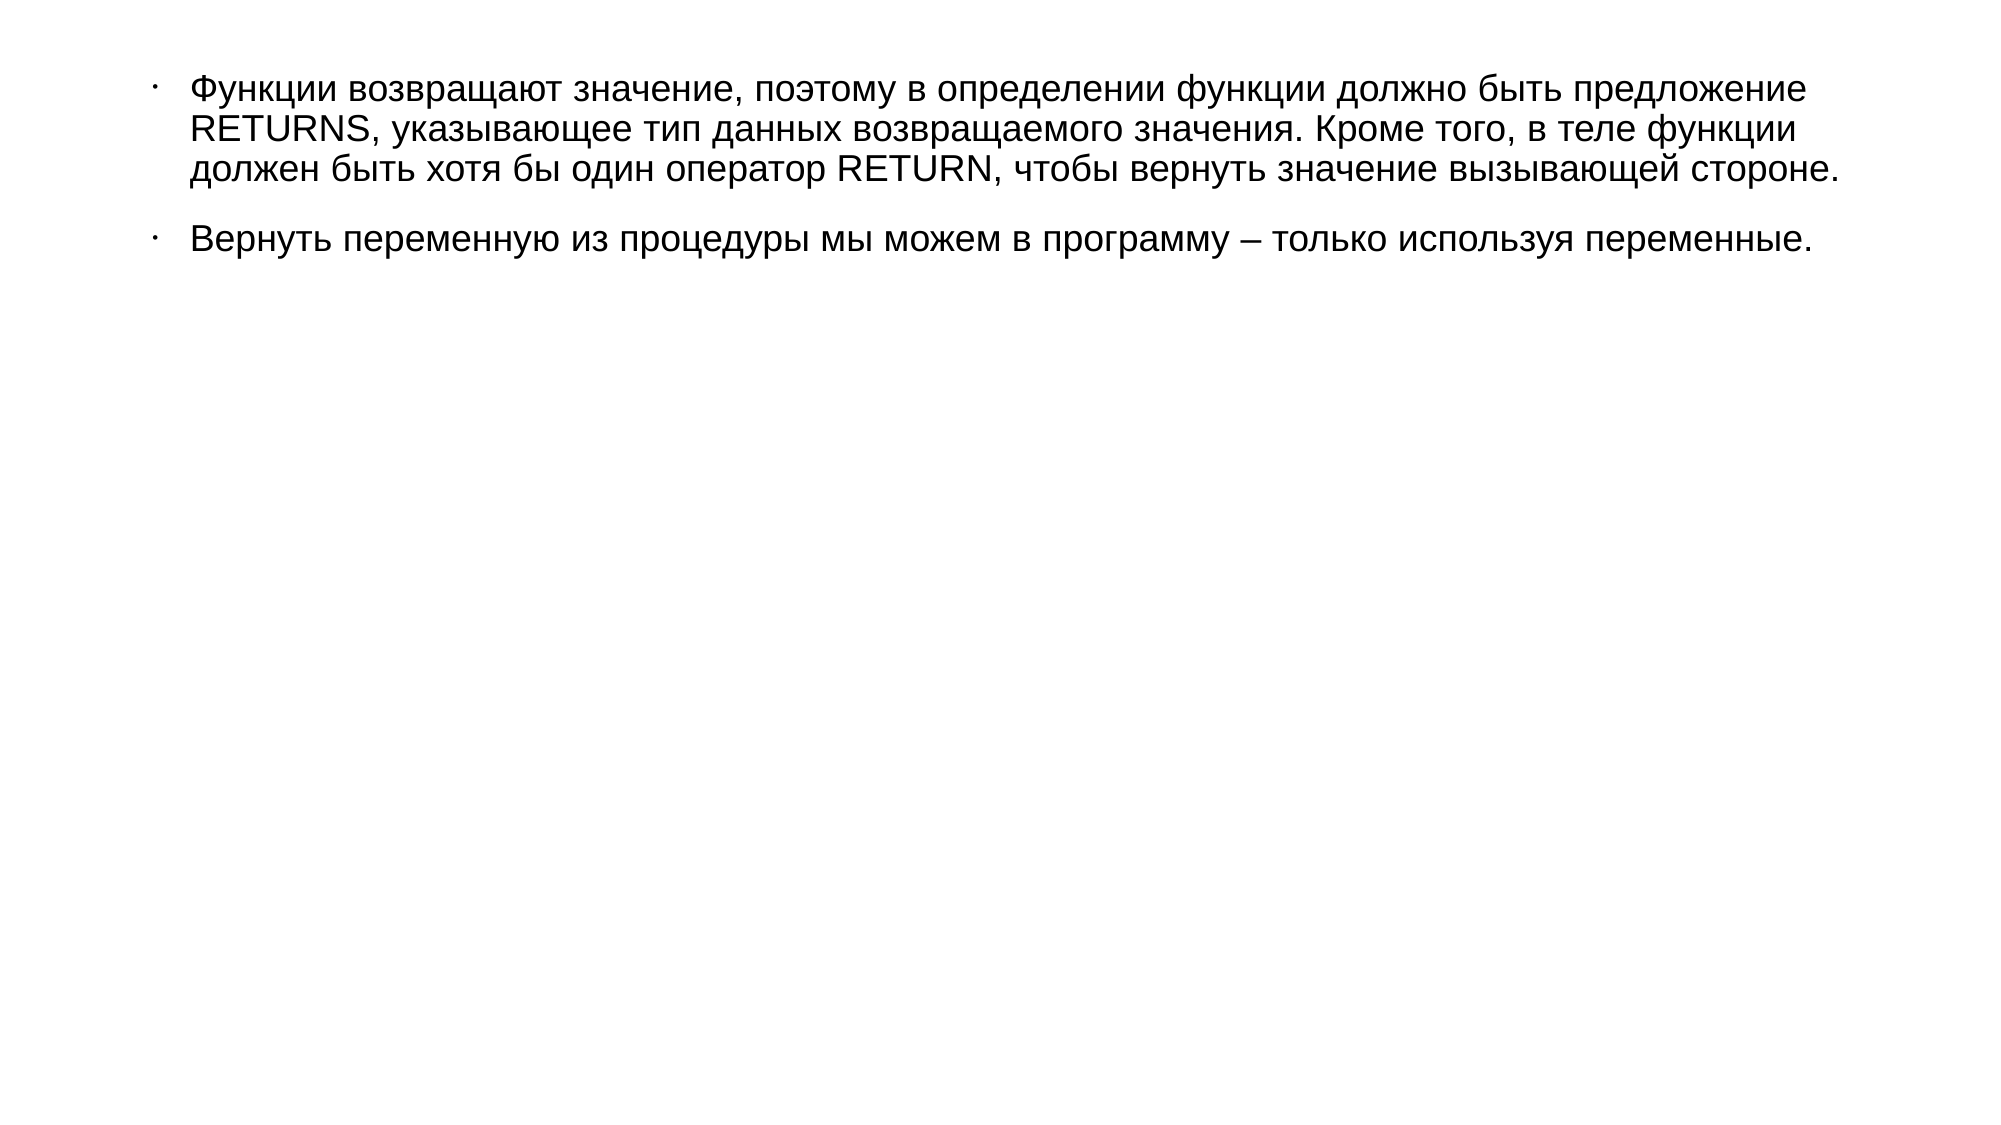

# Функции возвращают значение, поэтому в определении функции должно быть предложение RETURNS, указывающее тип данных возвращаемого значения. Кроме того, в теле функции должен быть хотя бы один оператор RETURN, чтобы вернуть значение вызывающей стороне.
Вернуть переменную из процедуры мы можем в программу – только используя переменные.